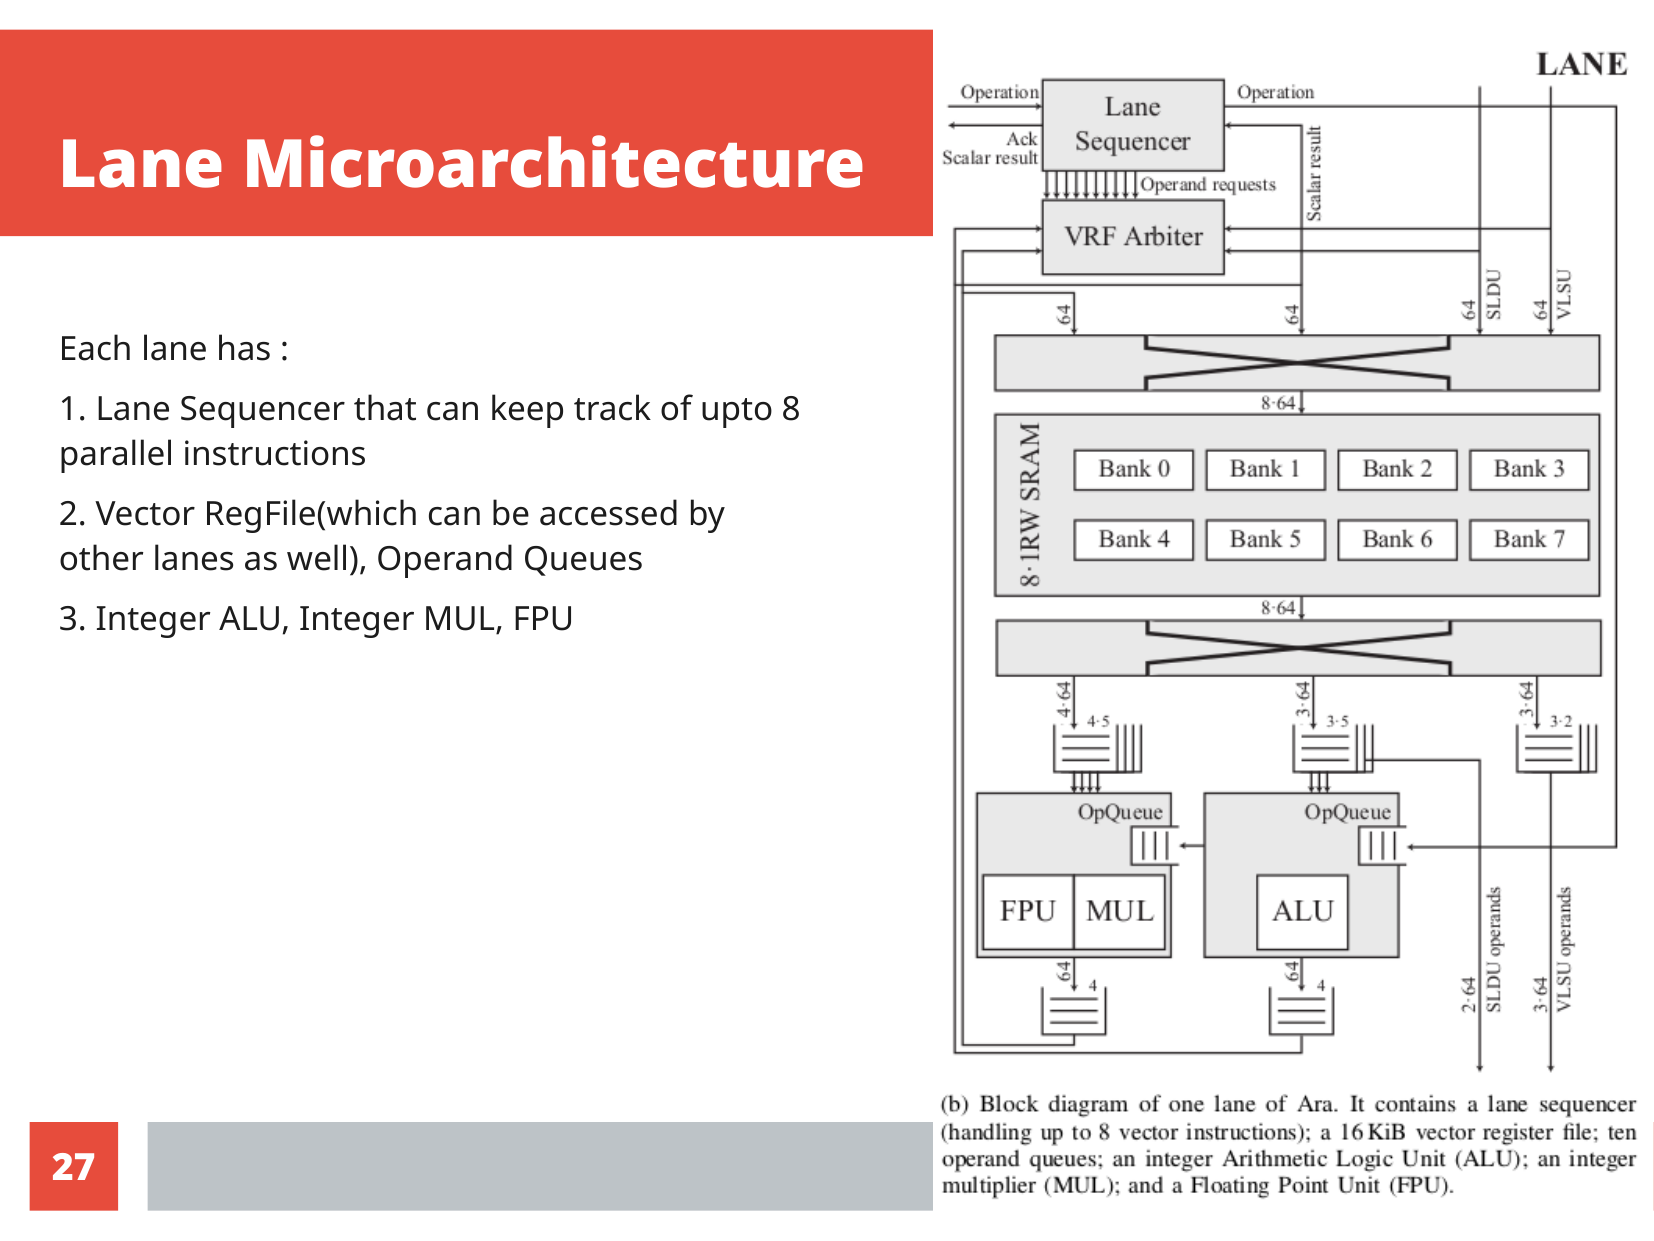

# Lane Microarchitecture
Each lane has :
1. Lane Sequencer that can keep track of upto 8 parallel instructions
2. Vector RegFile(which can be accessed by other lanes as well), Operand Queues
3. Integer ALU, Integer MUL, FPU
27